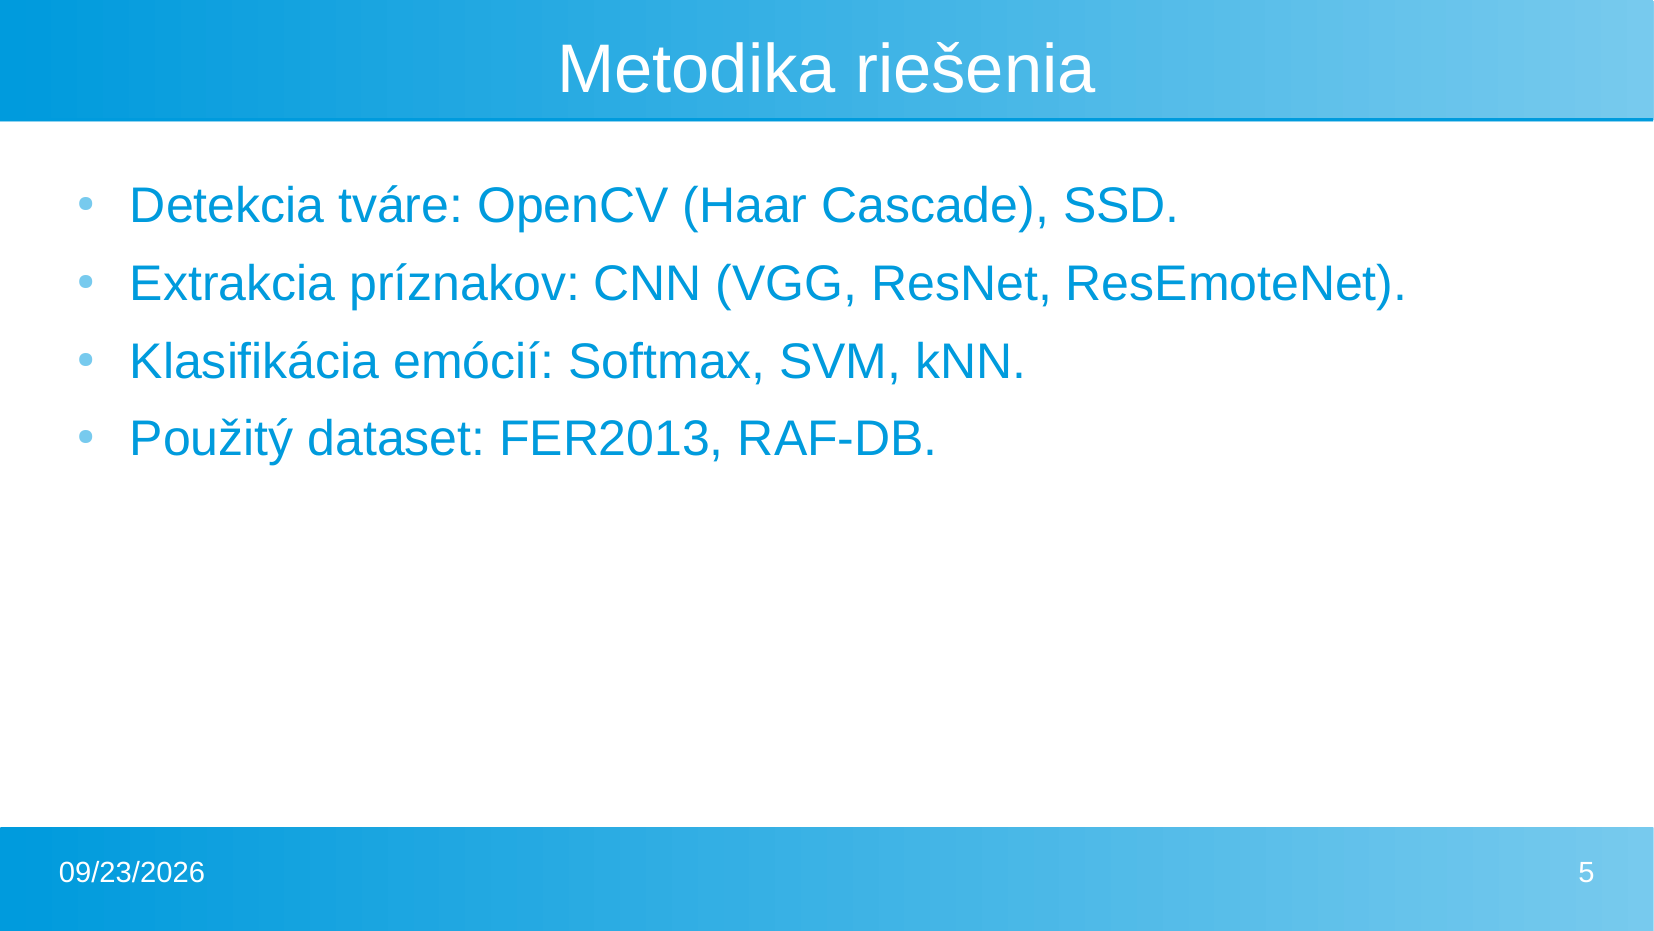

# Metodika riešenia
Detekcia tváre: OpenCV (Haar Cascade), SSD.
Extrakcia príznakov: CNN (VGG, ResNet, ResEmoteNet).
Klasifikácia emócií: Softmax, SVM, kNN.
Použitý dataset: FER2013, RAF-DB.
5